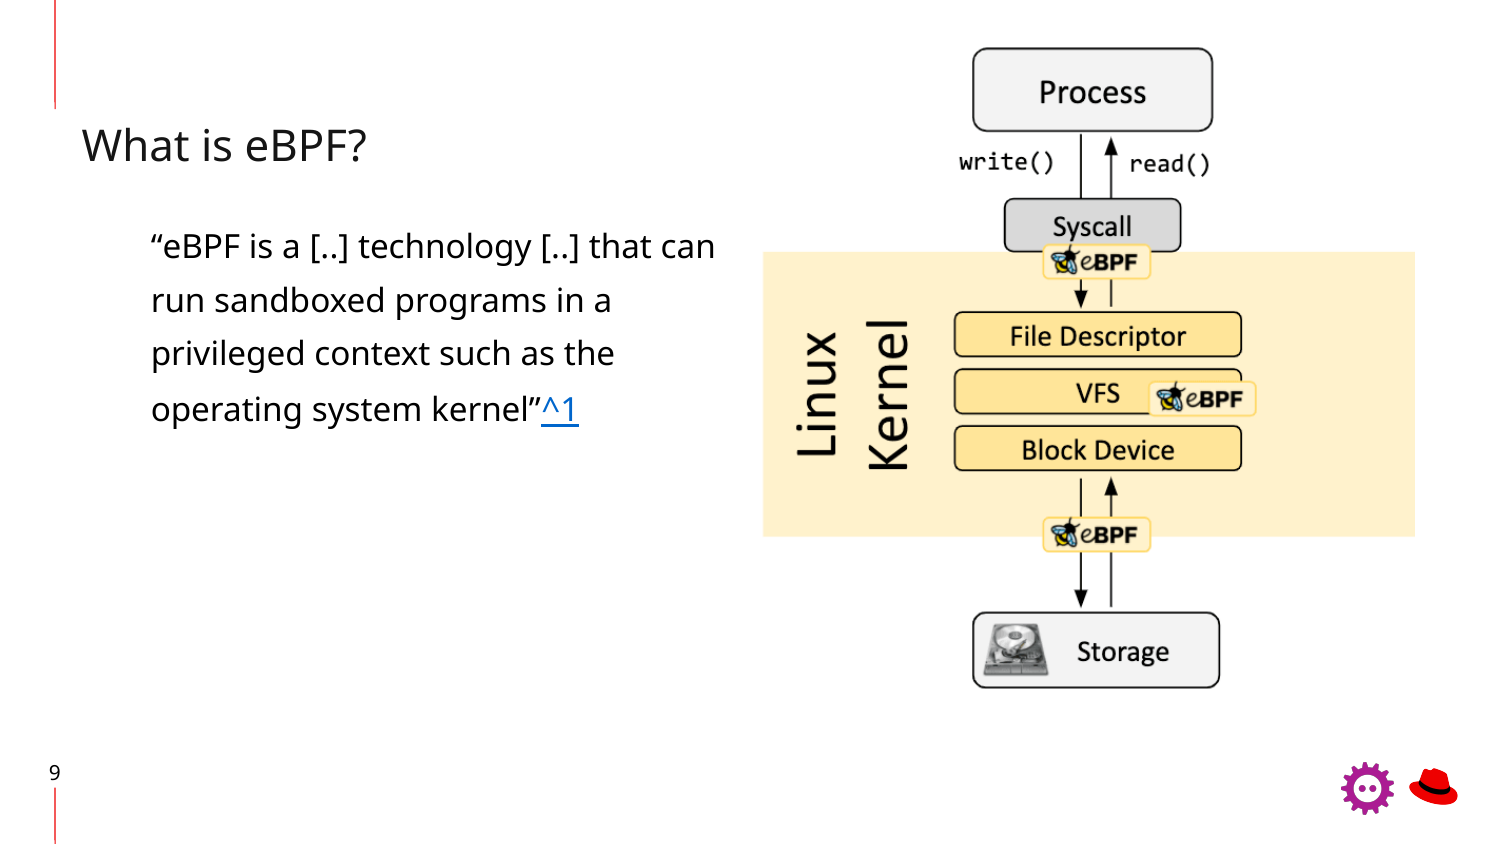

# What is eBPF?
“eBPF is a [..] technology [..] that can run sandboxed programs in a privileged context such as the operating system kernel”^1